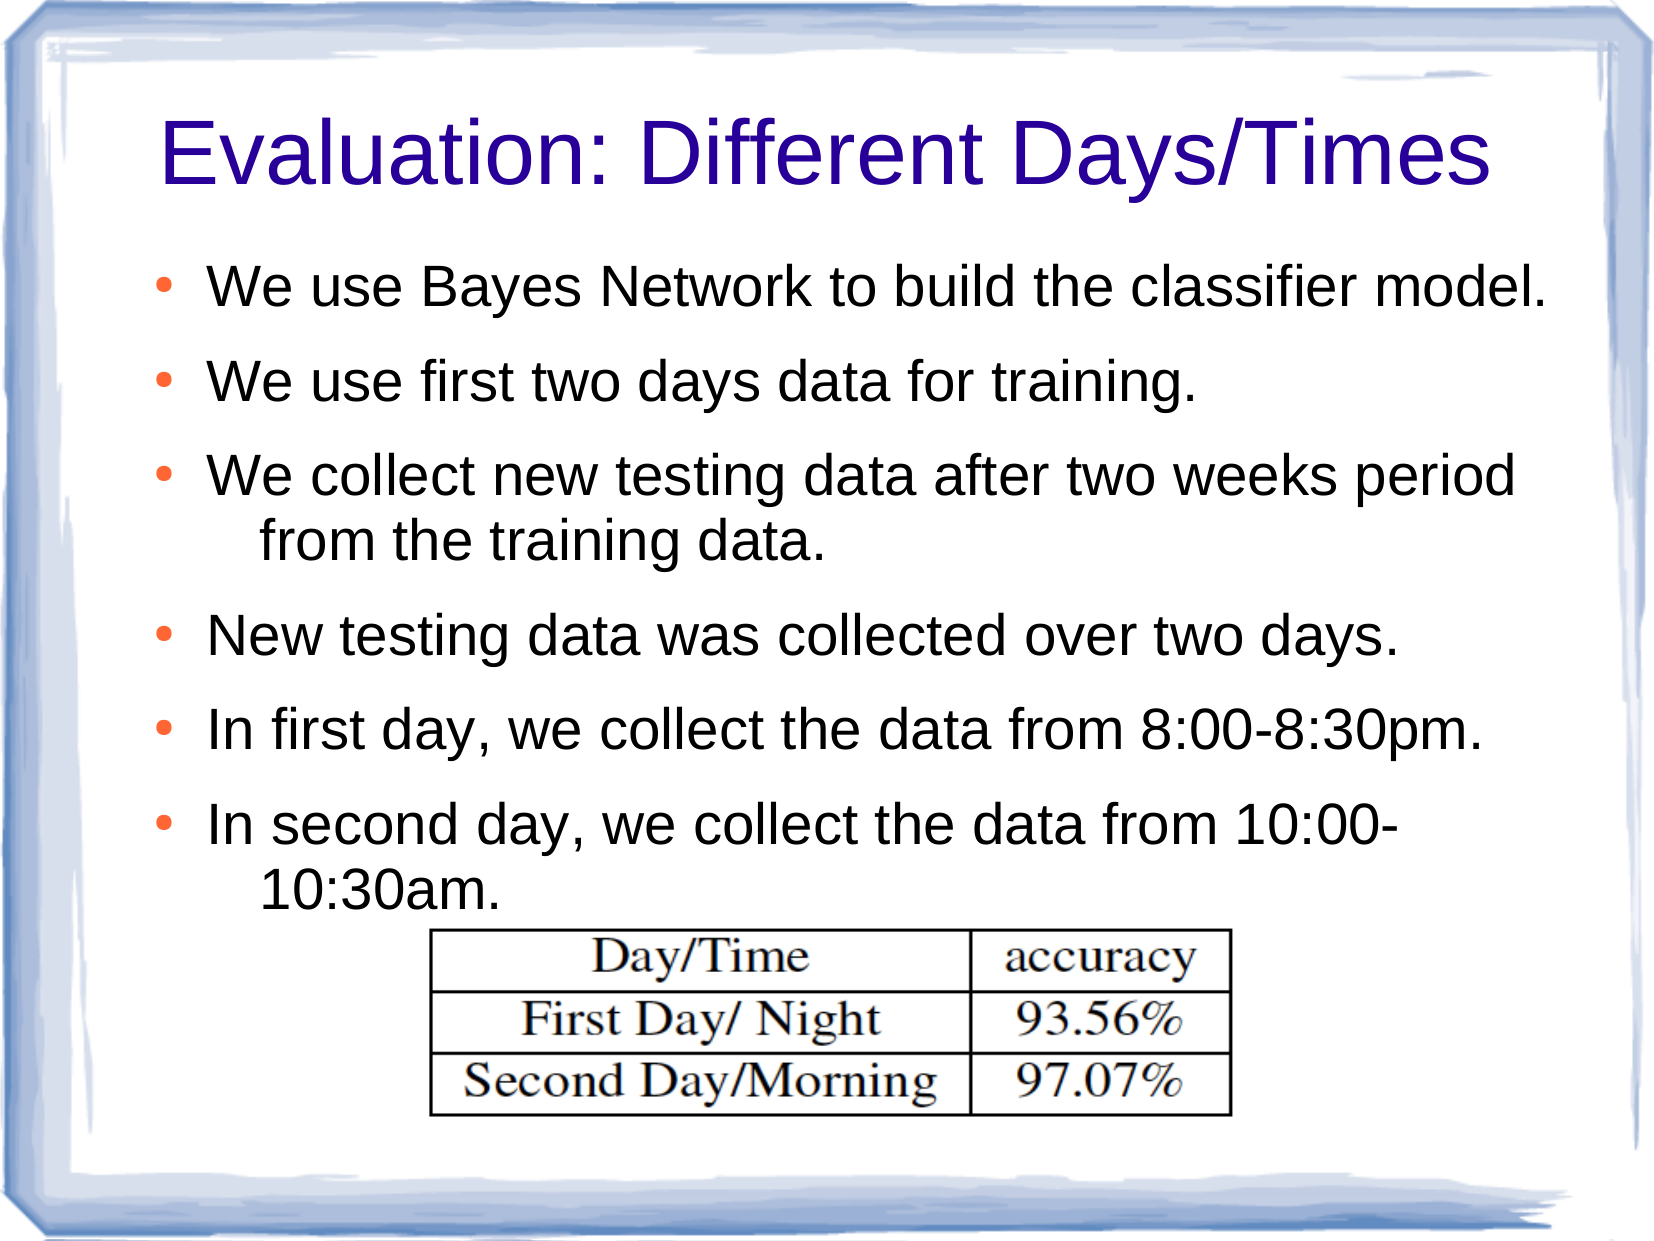

# Evaluation: Different Days/Times
We use Bayes Network to build the classifier model.
We use first two days data for training.
We collect new testing data after two weeks period from the training data.
New testing data was collected over two days.
In first day, we collect the data from 8:00-8:30pm.
In second day, we collect the data from 10:00-10:30am.